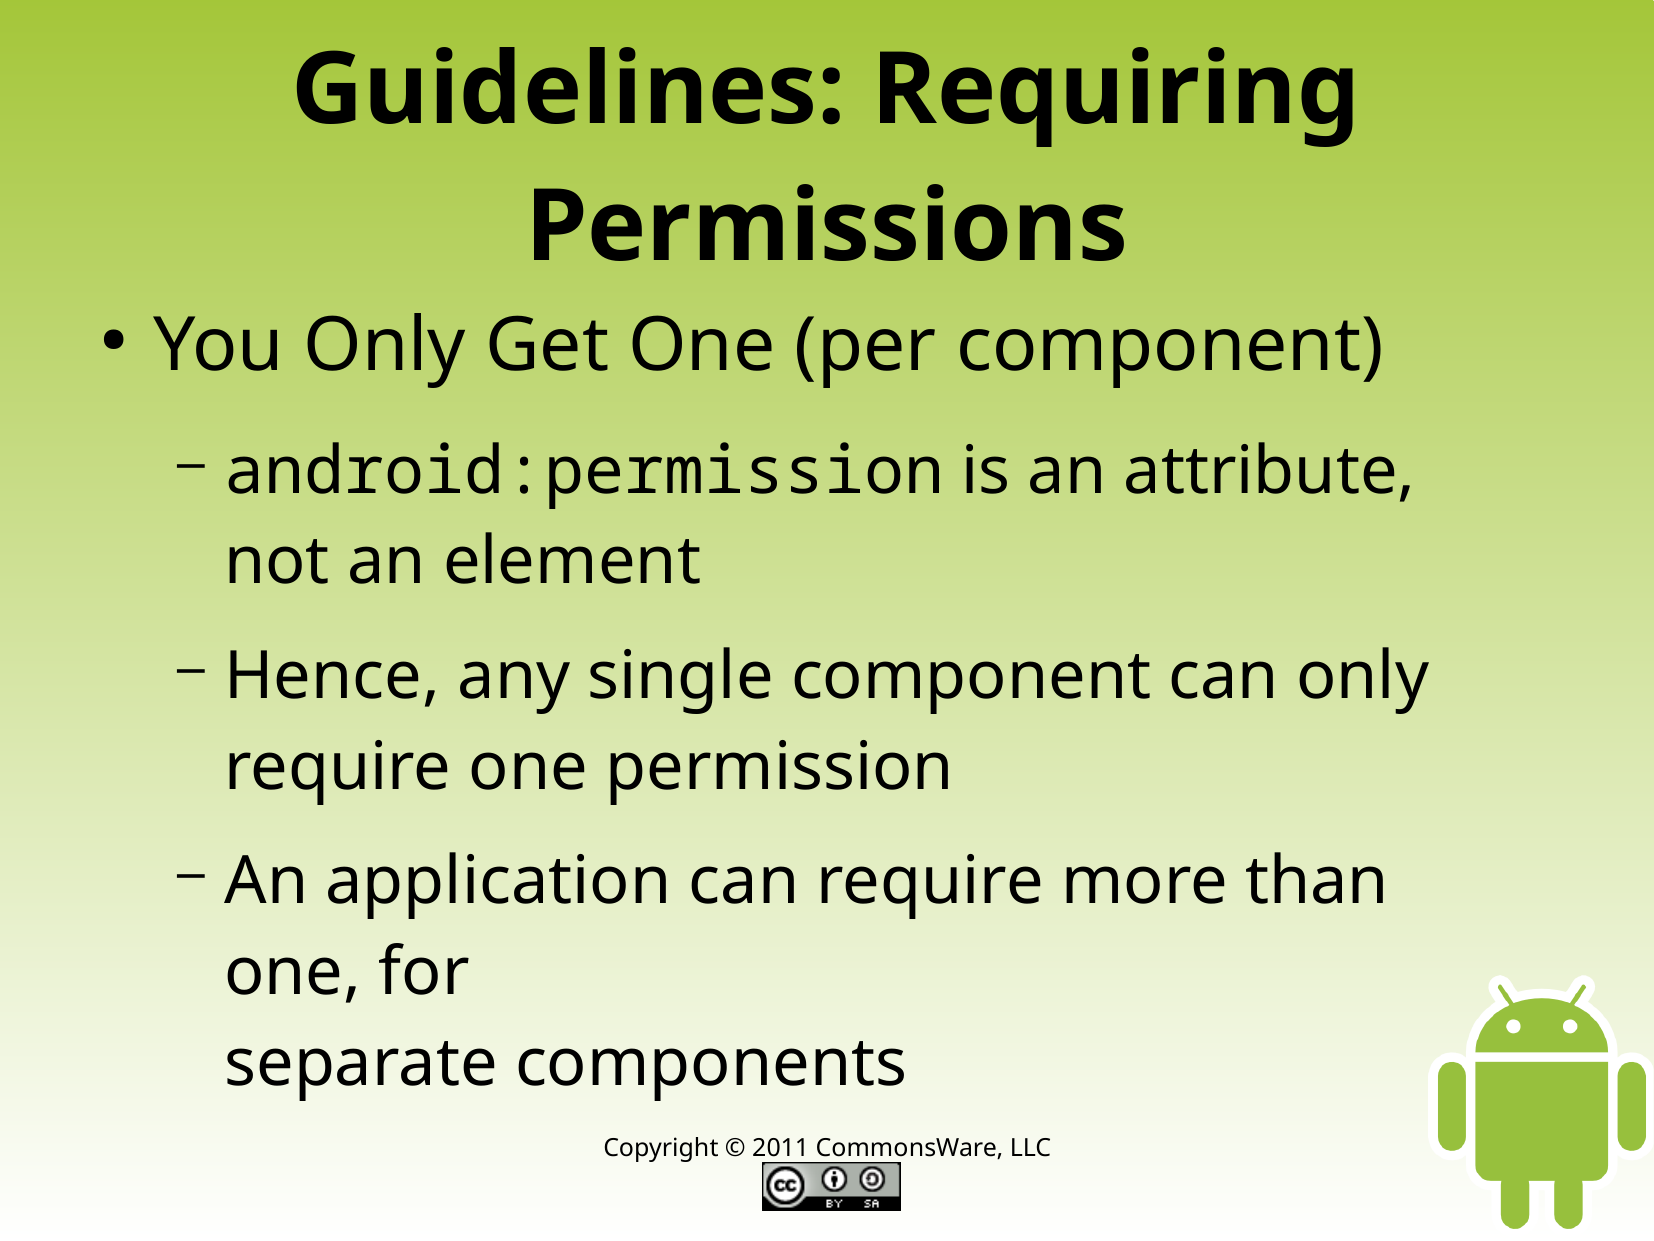

# Guidelines: Requiring Permissions
You Only Get One (per component)
android:permission is an attribute, not an element
Hence, any single component can only require one permission
An application can require more than one, for
separate components